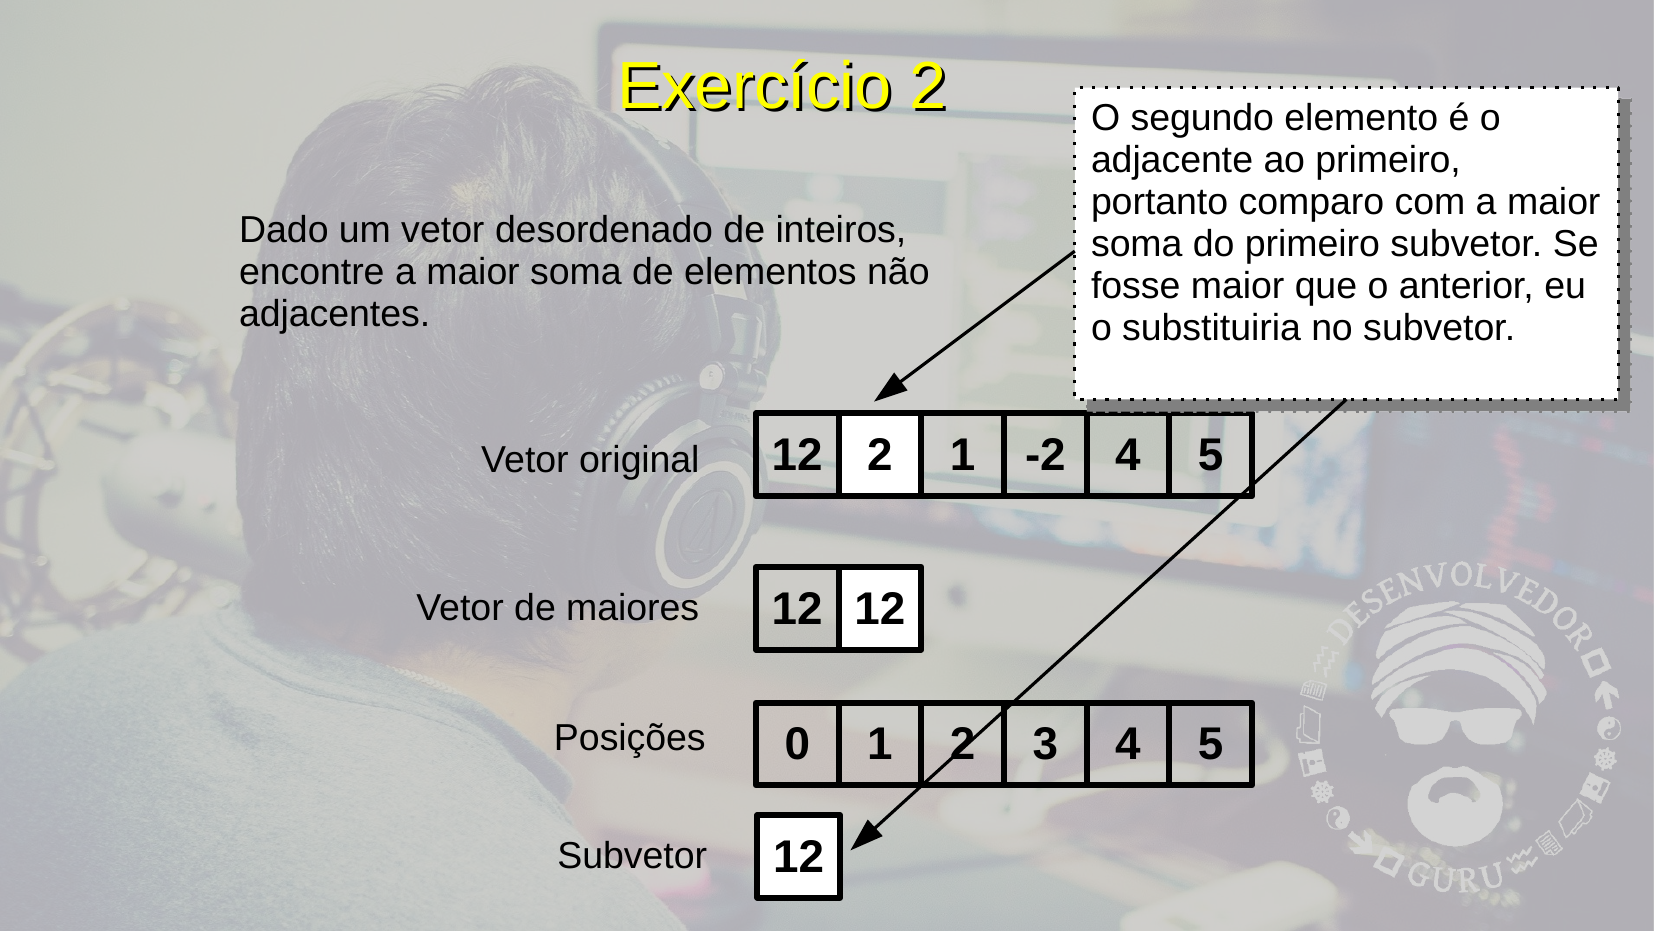

Exercício 2
O segundo elemento é o adjacente ao primeiro, portanto comparo com a maior soma do primeiro subvetor. Se fosse maior que o anterior, eu o substituiria no subvetor.
Dado um vetor desordenado de inteiros, encontre a maior soma de elementos não adjacentes.
12
2
1
-2
4
5
Vetor original
12
12
Vetor de maiores
0
1
2
3
4
5
Posições
12
Subvetor